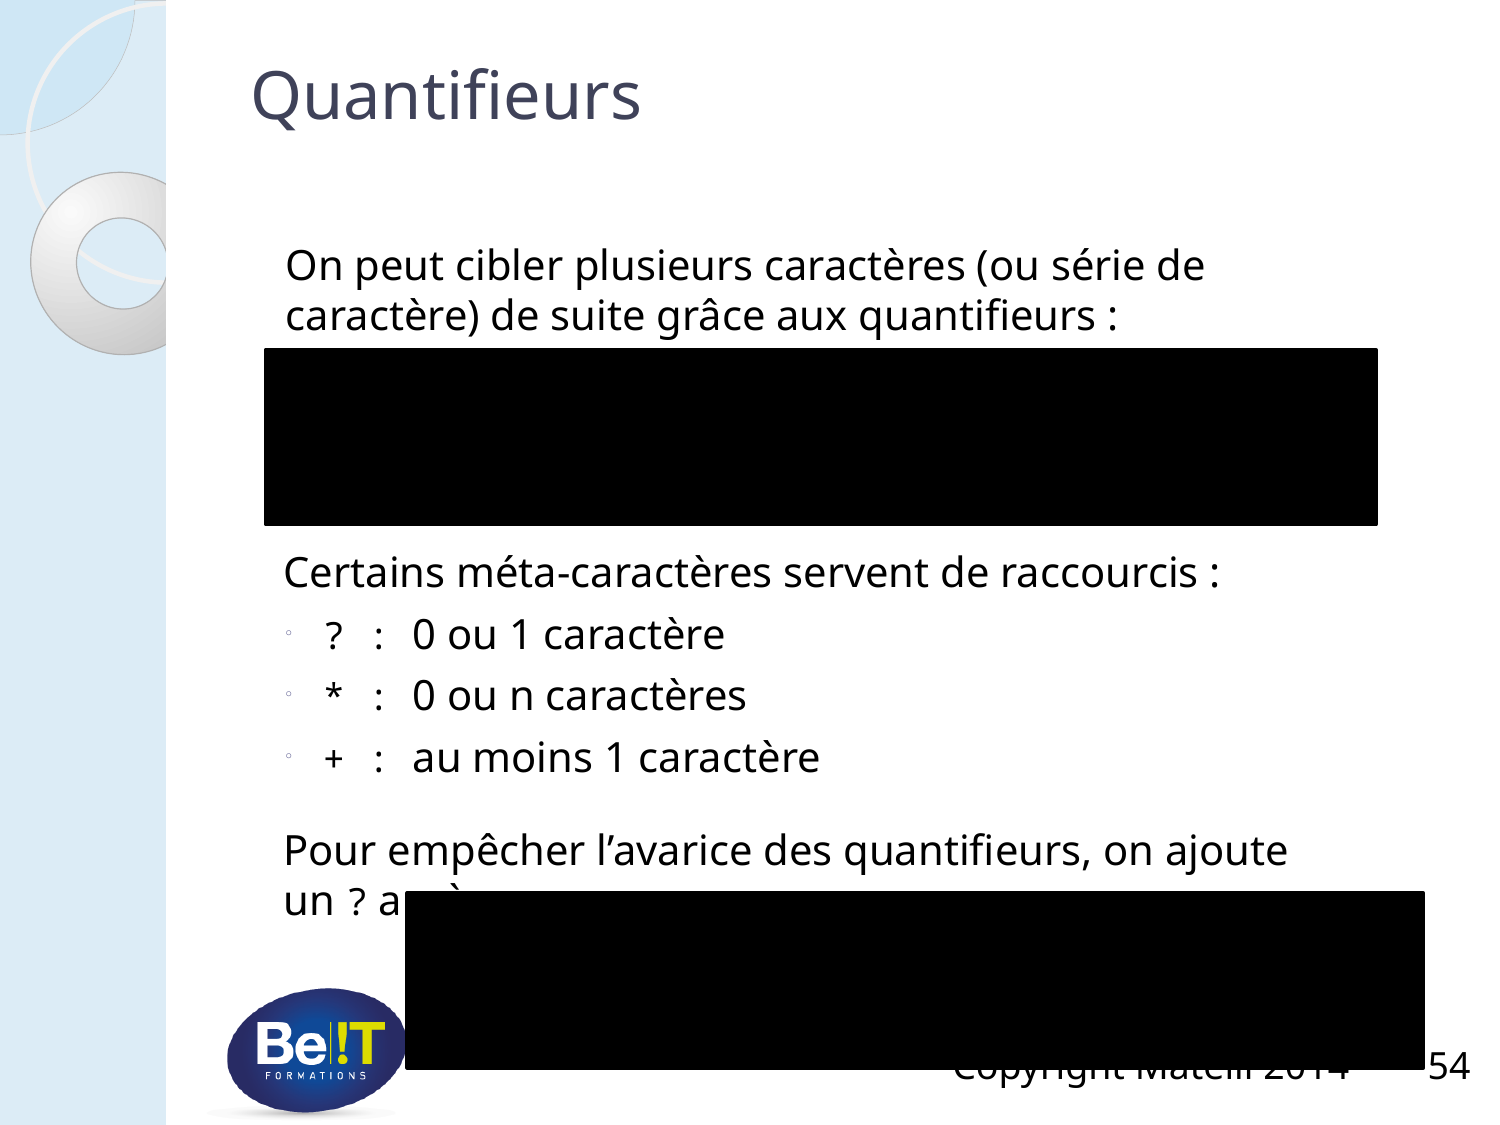

# Quantifieurs
On peut cibler plusieurs caractères (ou série de caractère) de suite grâce aux quantifieurs :
 "helllllo".match(/l{3}/) // "lll"
 "helllllo".match(/l{3,}/) // "lllll"
 "helllllo".match(/l{3,4}/) // "llll"
Certains méta-caractères servent de raccourcis :
? : 0 ou 1 caractère
* : 0 ou n caractères
+ : au moins 1 caractère
Pour empêcher l’avarice des quantifieurs, on ajoute un ? après
 "<p>Hello</p>".match(/<.+>/) // "<p>Hello</p>"
 "<p>Hello</p>".match(/<.+?>/) // "<p>"
Copyright Matelli 2014